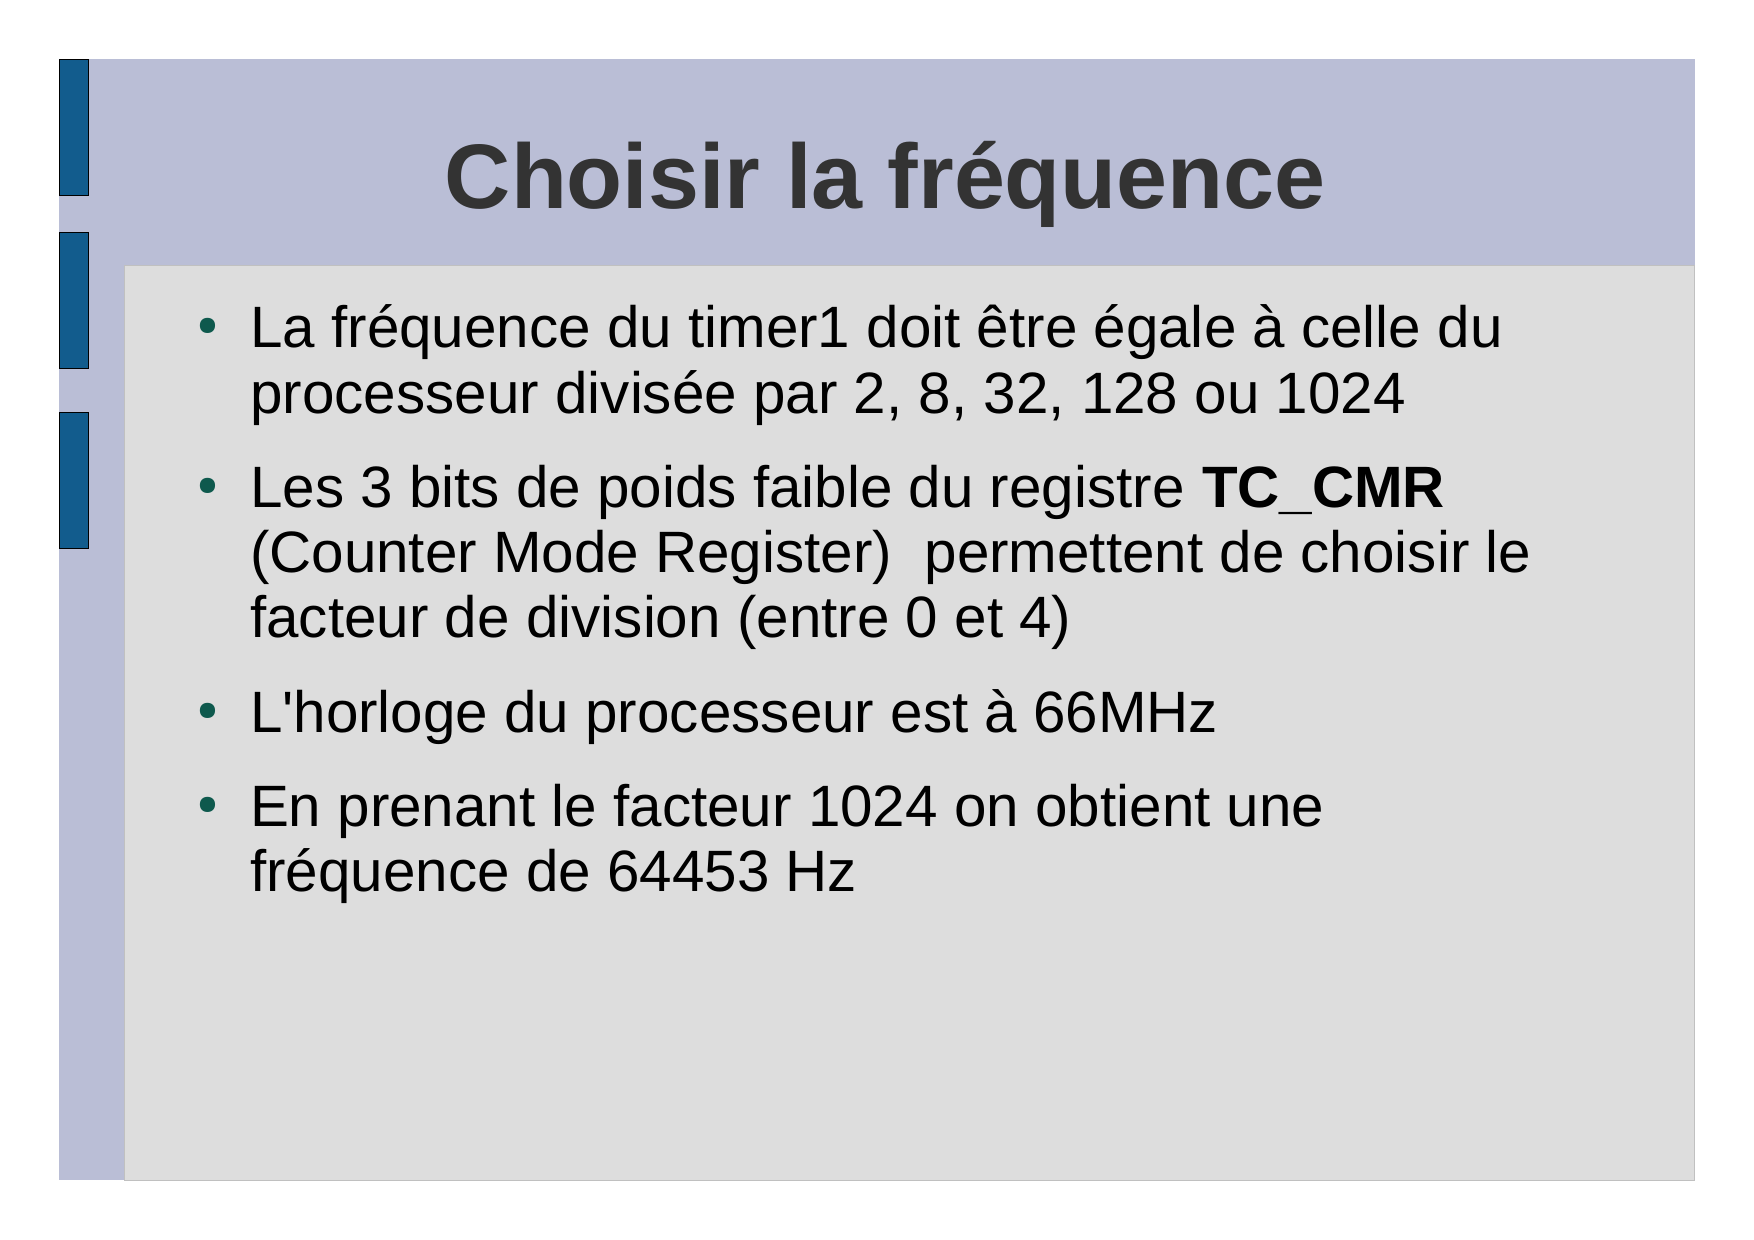

# Choisir la fréquence
La fréquence du timer1 doit être égale à celle du processeur divisée par 2, 8, 32, 128 ou 1024
Les 3 bits de poids faible du registre TC_CMR (Counter Mode Register) permettent de choisir le facteur de division (entre 0 et 4)
L'horloge du processeur est à 66MHz
En prenant le facteur 1024 on obtient une fréquence de 64453 Hz